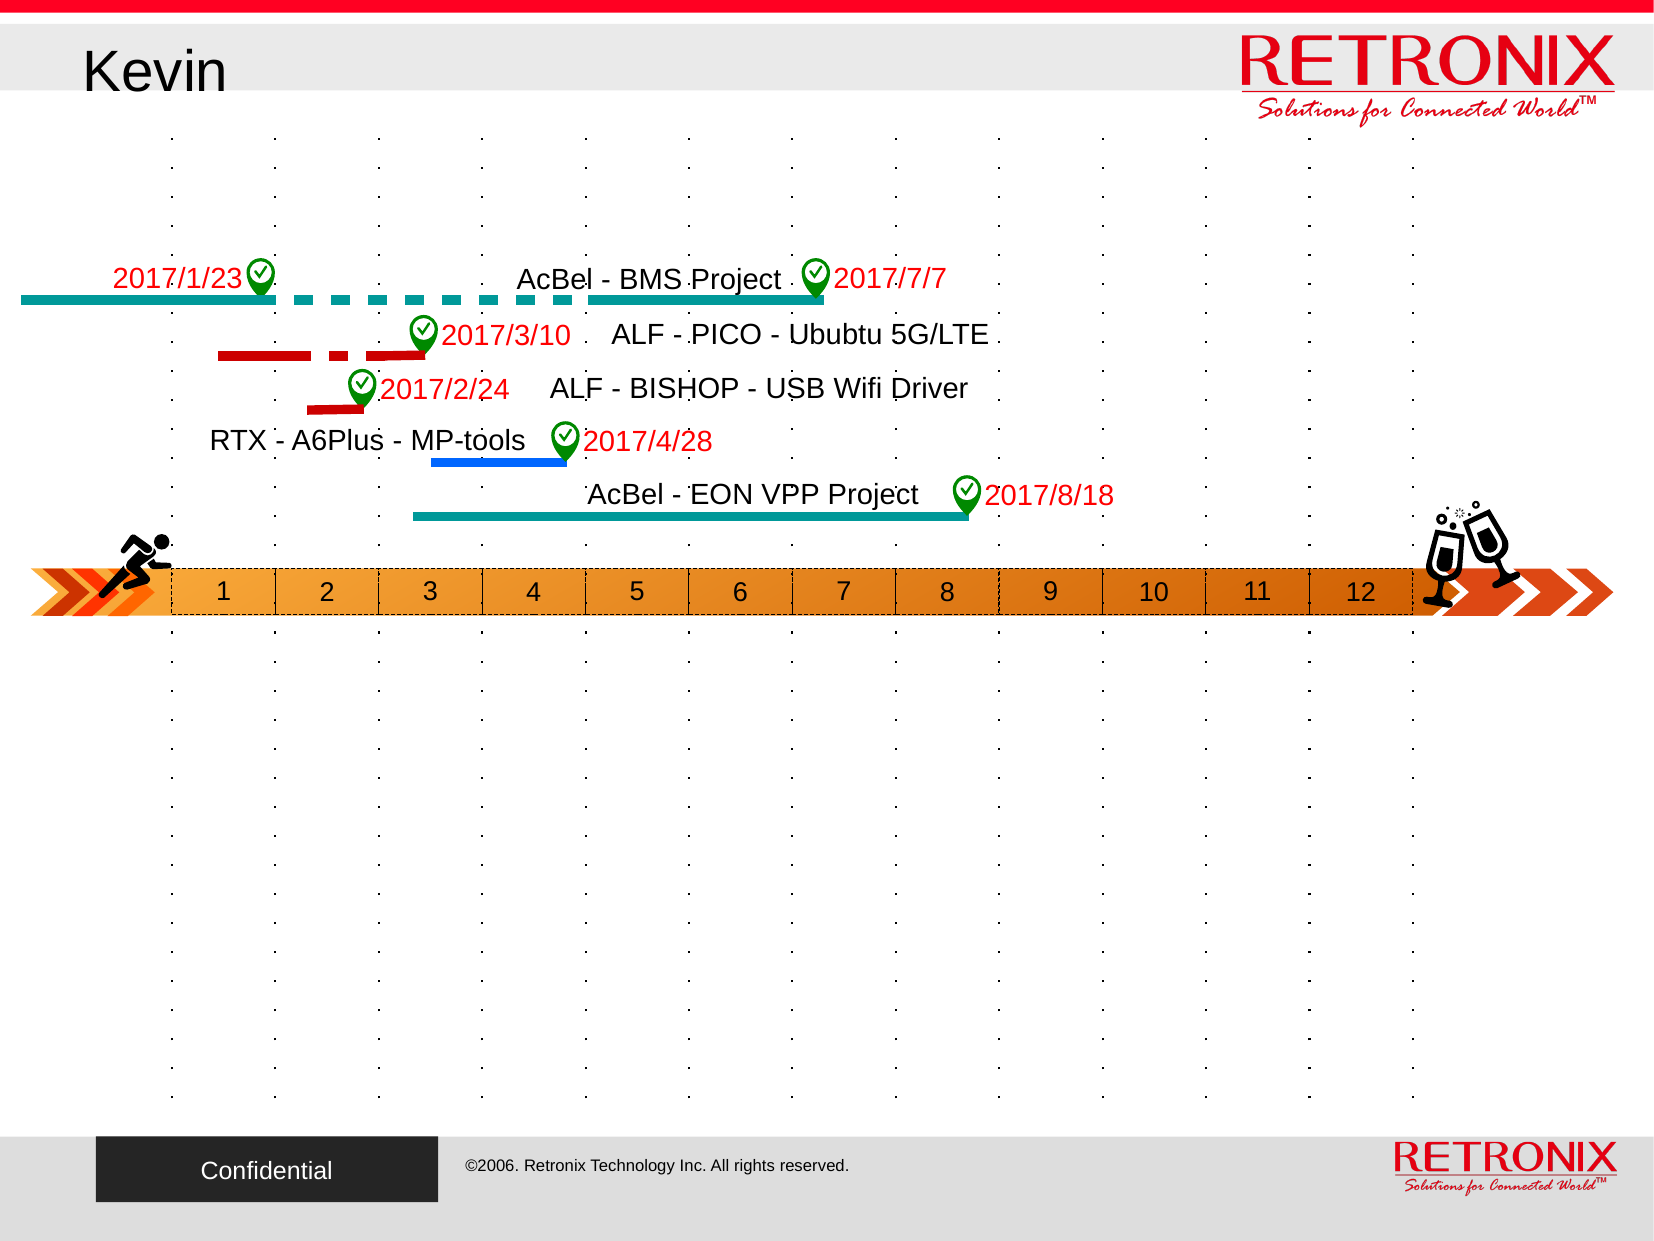

# Kevin
AcBel - BMS Project
2017/1/23
2017/7/7
ALF - PICO - Ububtu 5G/LTE
2017/3/10
ALF - BISHOP - USB Wifi Driver
2017/2/24
RTX - A6Plus - MP-tools
2017/4/28
AcBel - EON VPP Project
2017/8/18
1
3
5
7
9
11
2
4
6
8
10
12